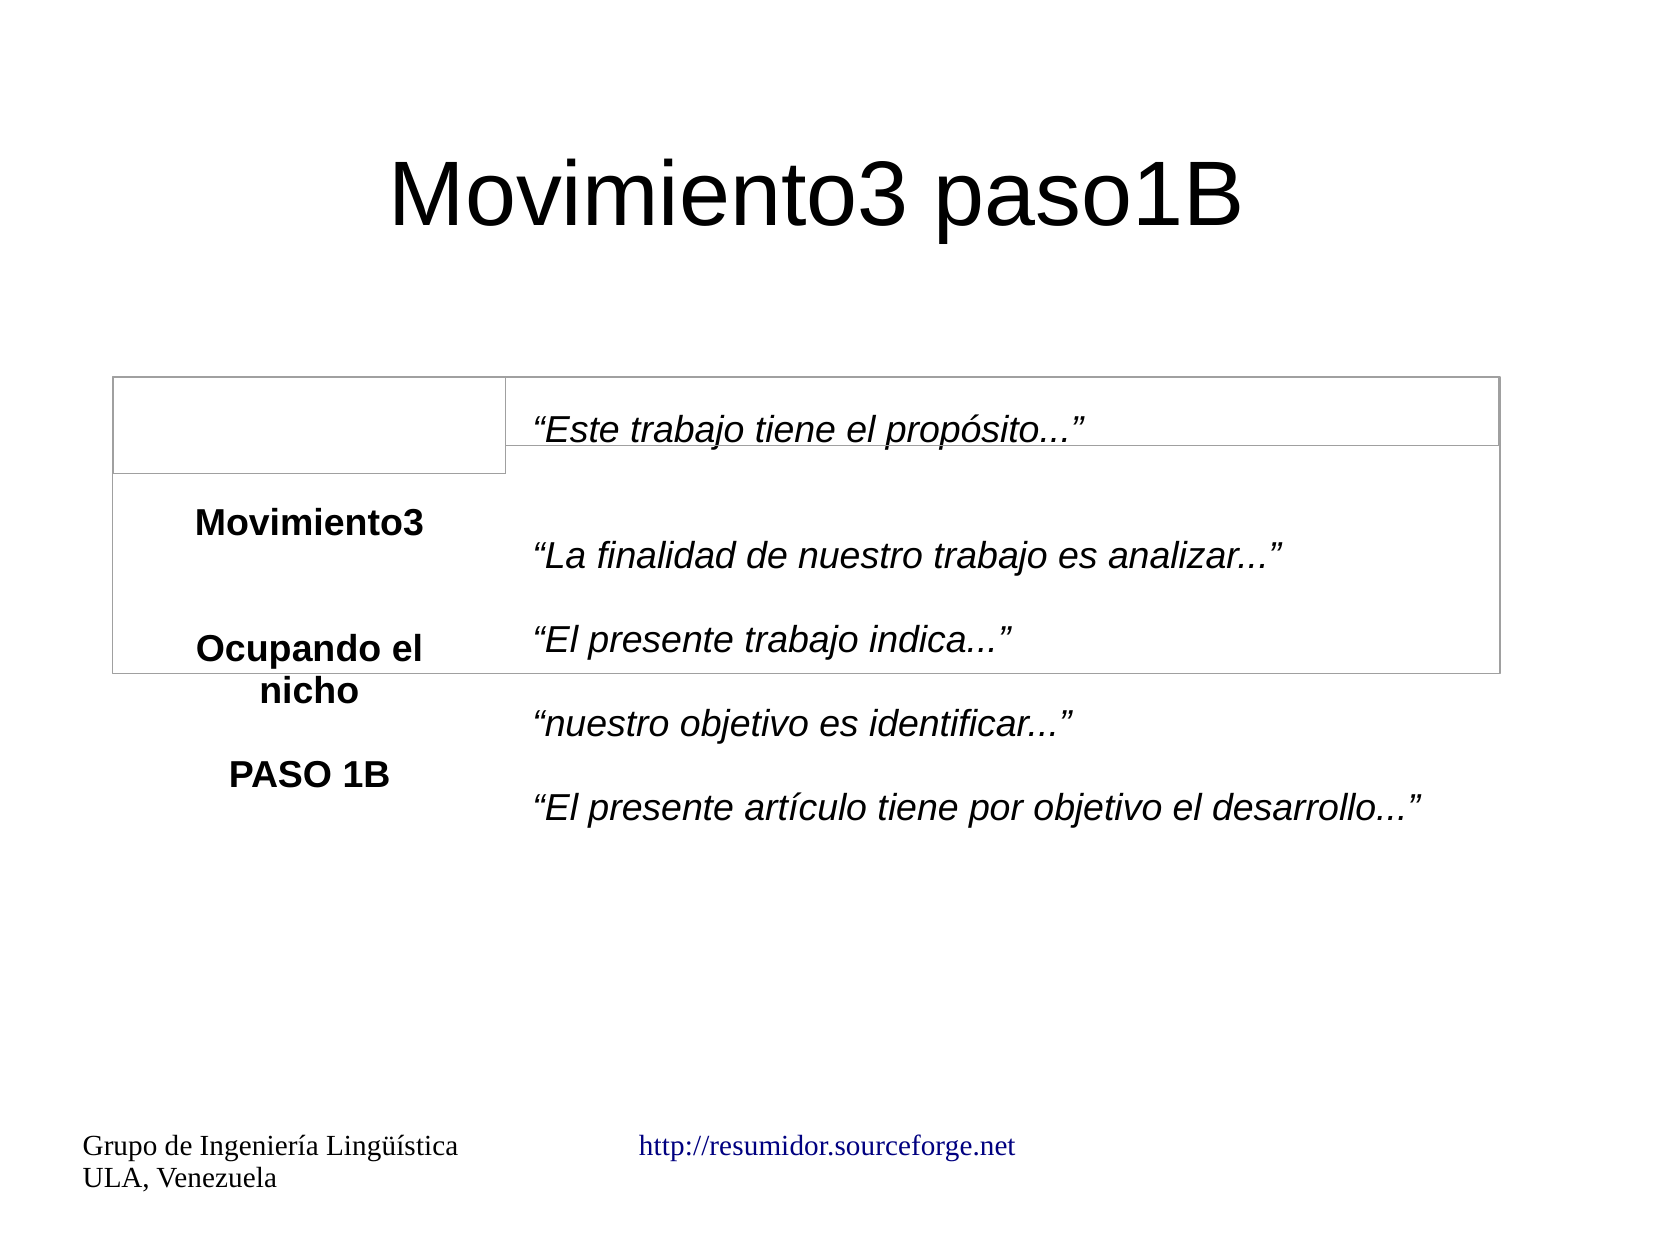

# Movimiento3 paso1B
Movimiento3
Ocupando el nicho
PASO 1B
“Este trabajo tiene el propósito...”
“La finalidad de nuestro trabajo es analizar...”
“El presente trabajo indica...”
“nuestro objetivo es identificar...”
“El presente artículo tiene por objetivo el desarrollo...”